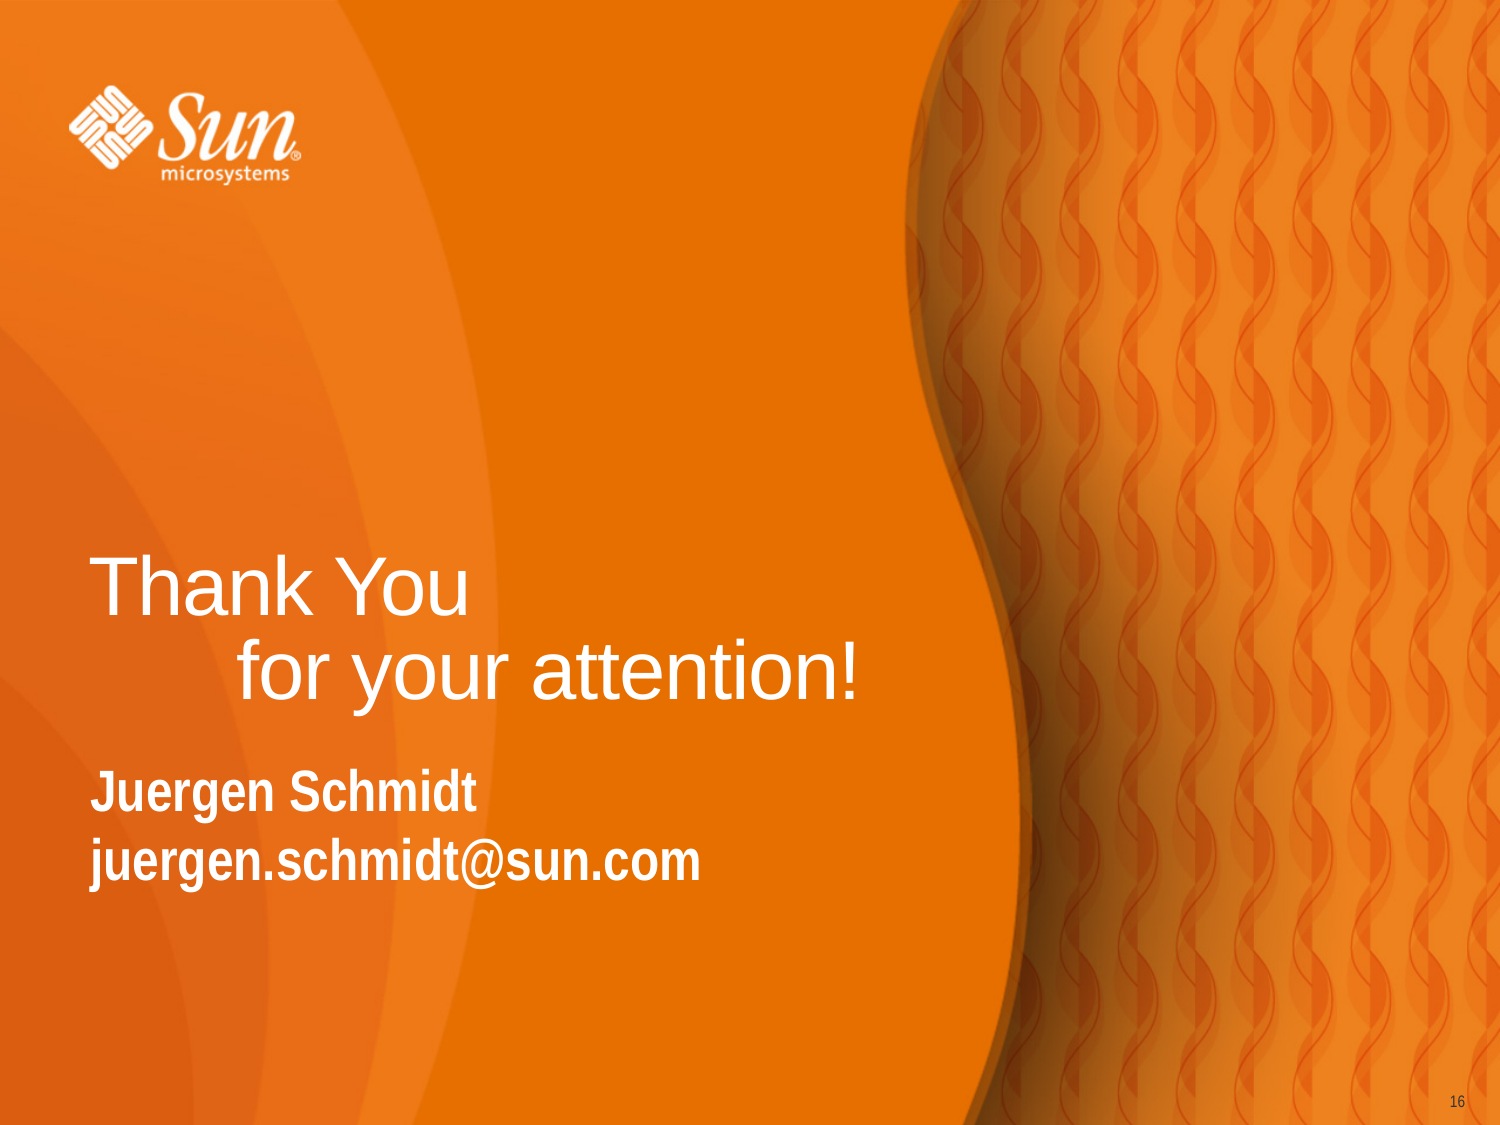

# Thank You for your attention!
Juergen Schmidt
juergen.schmidt@sun.com